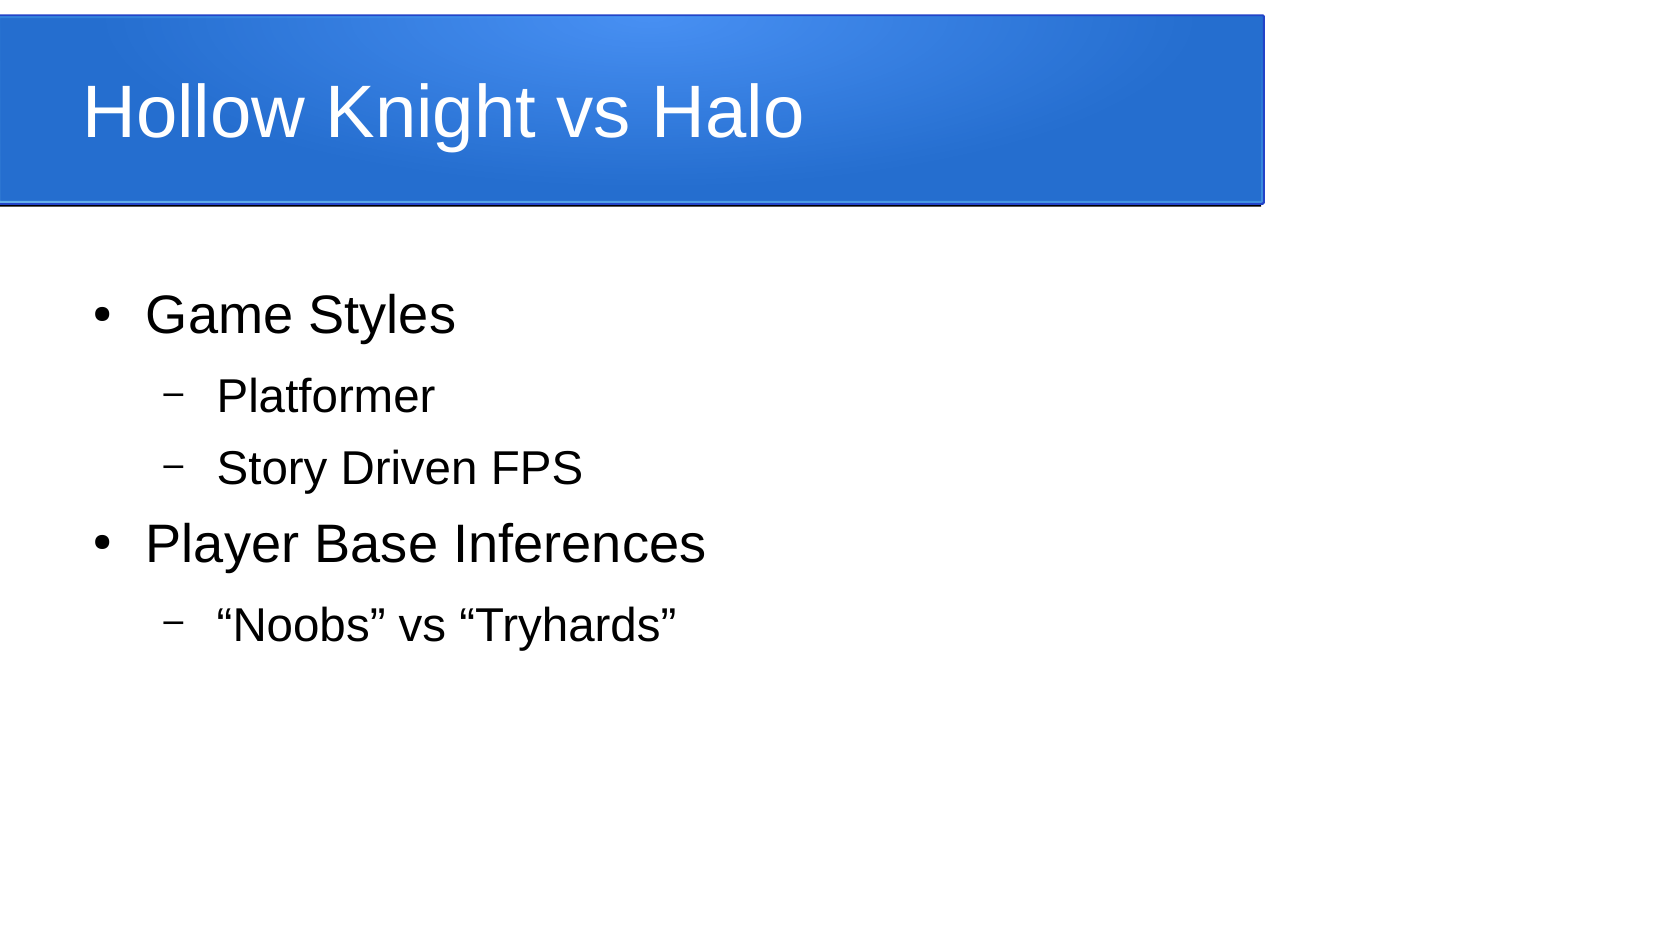

# Hollow Knight vs Halo
Game Styles
Platformer
Story Driven FPS
Player Base Inferences
“Noobs” vs “Tryhards”